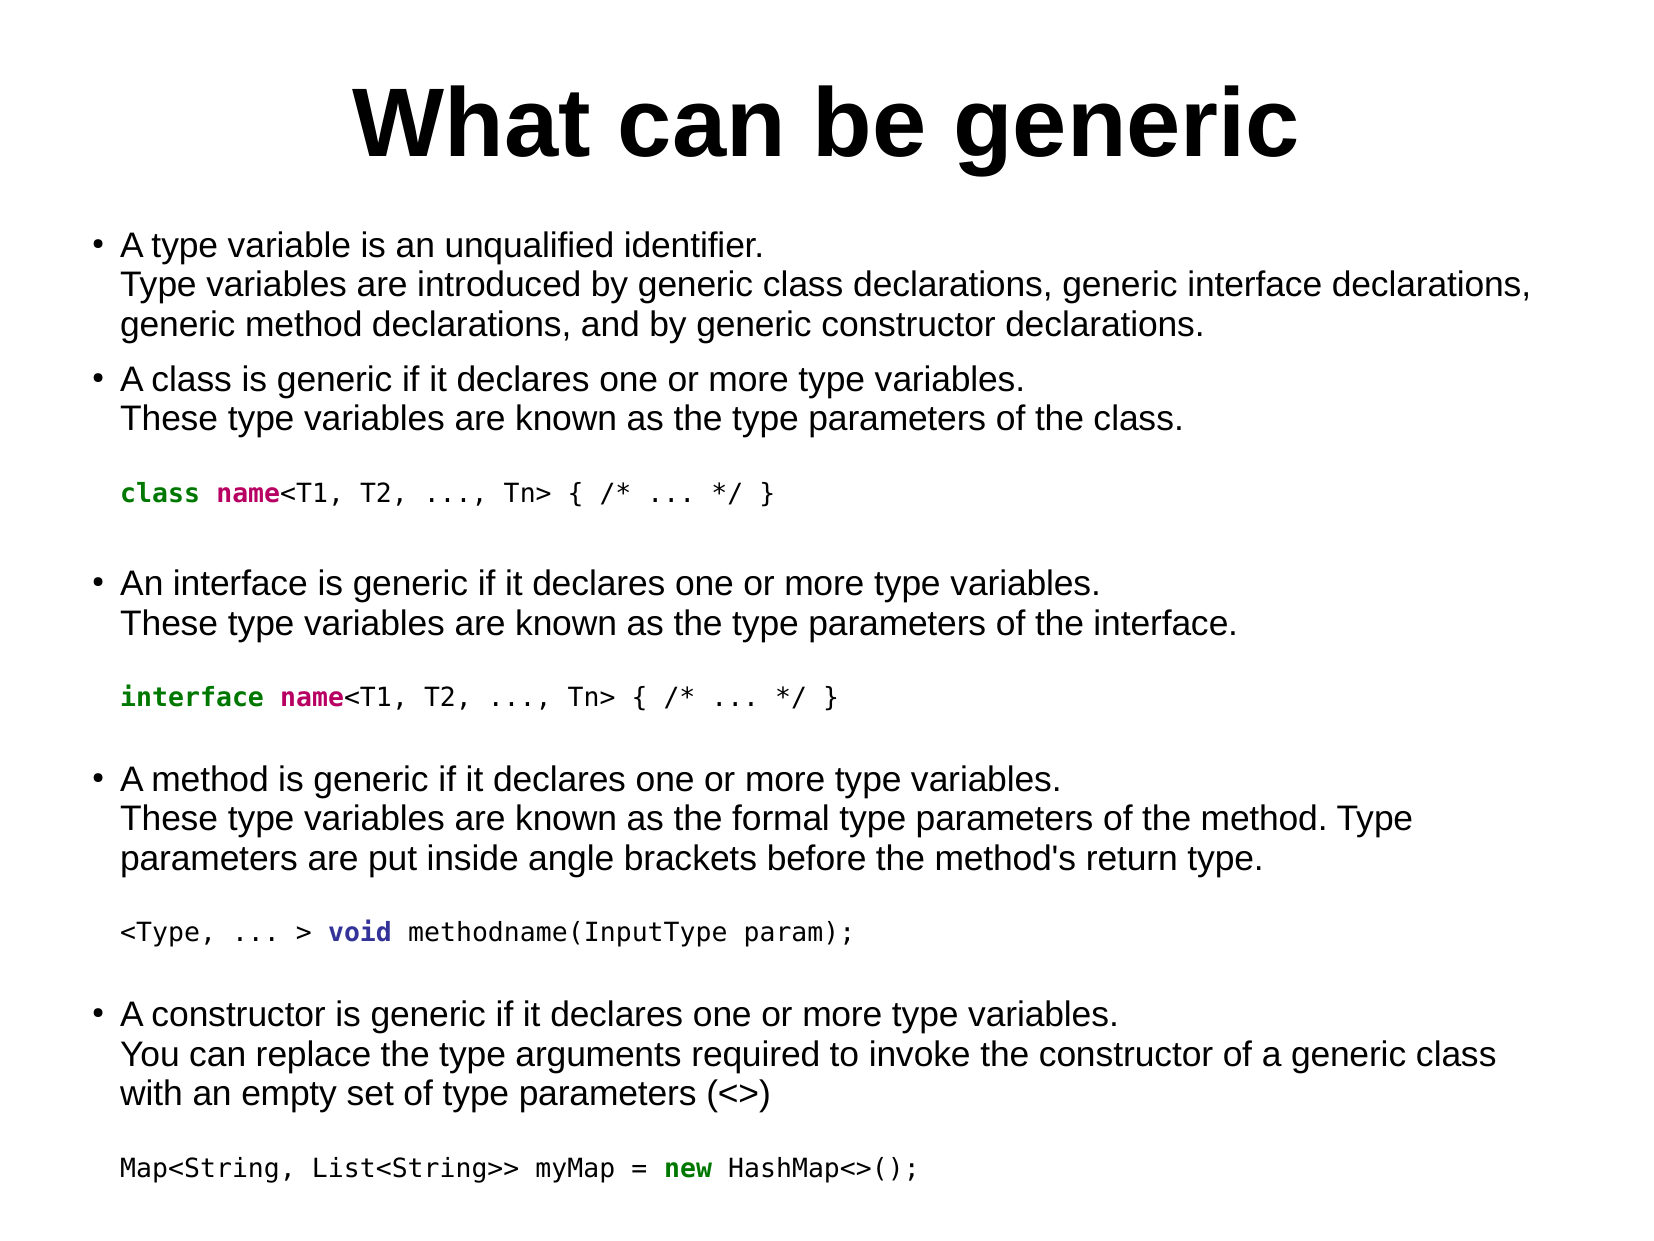

# What can be generic
A type variable is an unqualified identifier.
Type variables are introduced by generic class declarations, generic interface declarations, generic method declarations, and by generic constructor declarations.
A class is generic if it declares one or more type variables.
These type variables are known as the type parameters of the class.
class name<T1, T2, ..., Tn> { /* ... */ }
An interface is generic if it declares one or more type variables.
These type variables are known as the type parameters of the interface.
interface name<T1, T2, ..., Tn> { /* ... */ }
A method is generic if it declares one or more type variables.
These type variables are known as the formal type parameters of the method. Type parameters are put inside angle brackets before the method's return type.
<Type, ... > void methodname(InputType param);
A constructor is generic if it declares one or more type variables.
You can replace the type arguments required to invoke the constructor of a generic class with an empty set of type parameters (<>)
Map<String, List<String>> myMap = new HashMap<>();